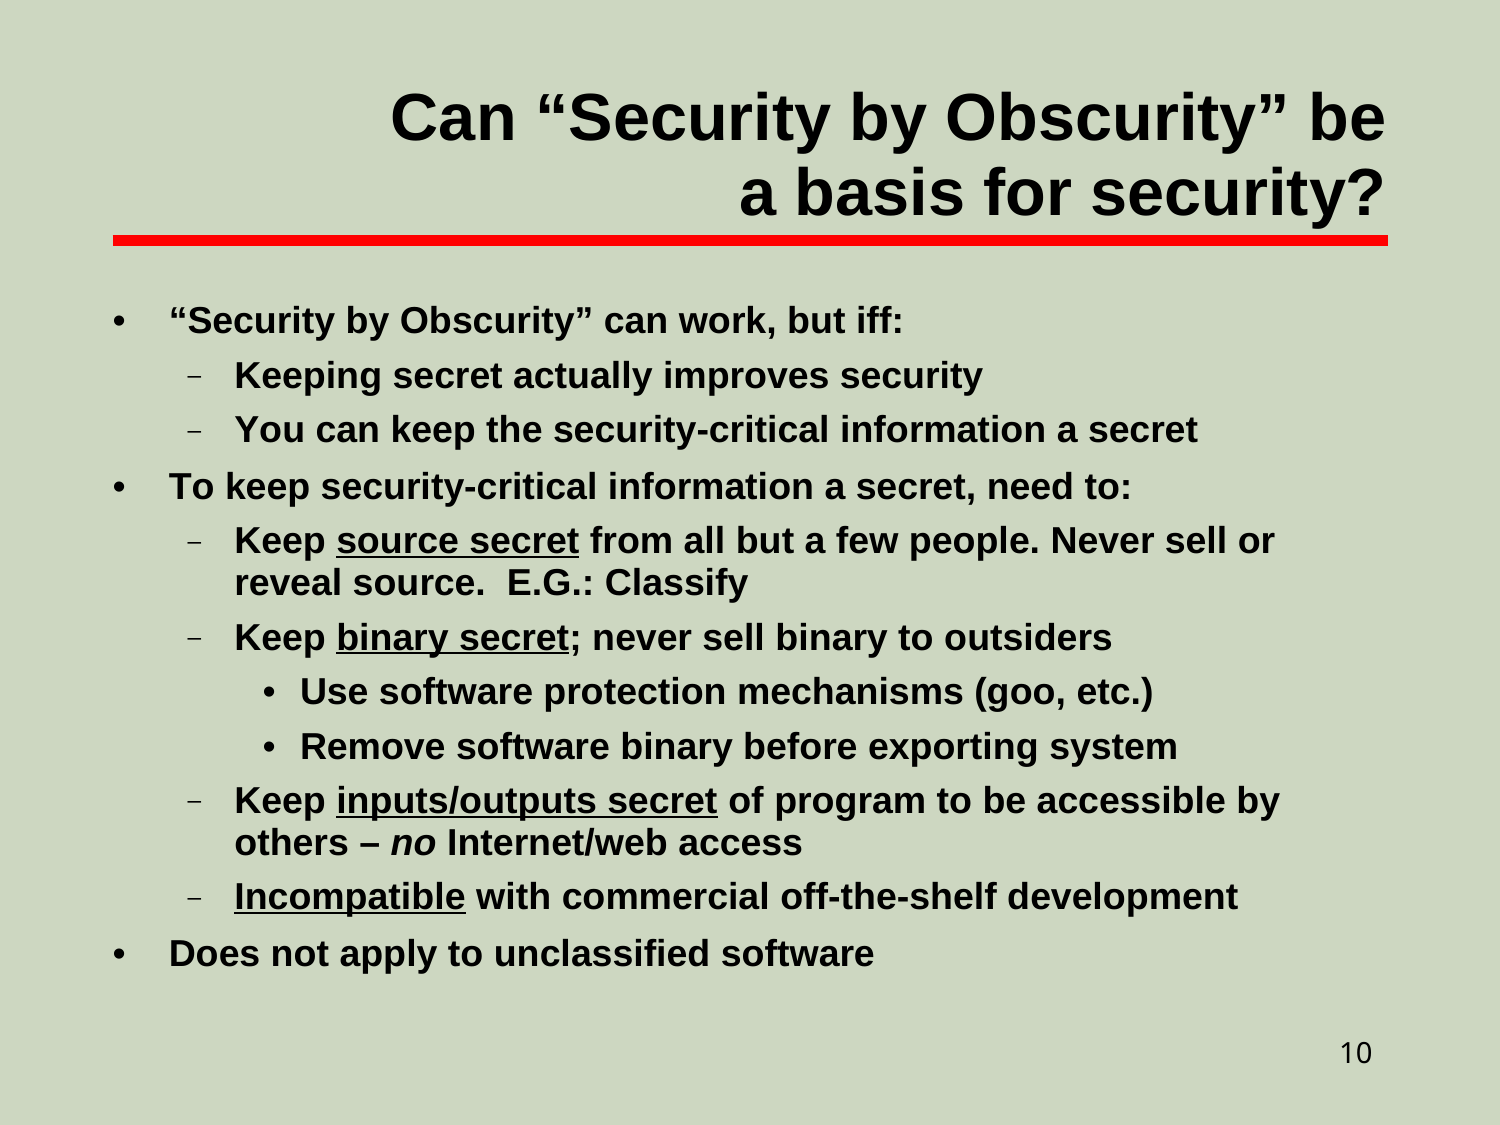

# Can “Security by Obscurity” be a basis for security?
“Security by Obscurity” can work, but iff:
Keeping secret actually improves security
You can keep the security-critical information a secret
To keep security-critical information a secret, need to:
Keep source secret from all but a few people. Never sell or reveal source. E.G.: Classify
Keep binary secret; never sell binary to outsiders
Use software protection mechanisms (goo, etc.)
Remove software binary before exporting system
Keep inputs/outputs secret of program to be accessible by others – no Internet/web access
Incompatible with commercial off-the-shelf development
Does not apply to unclassified software